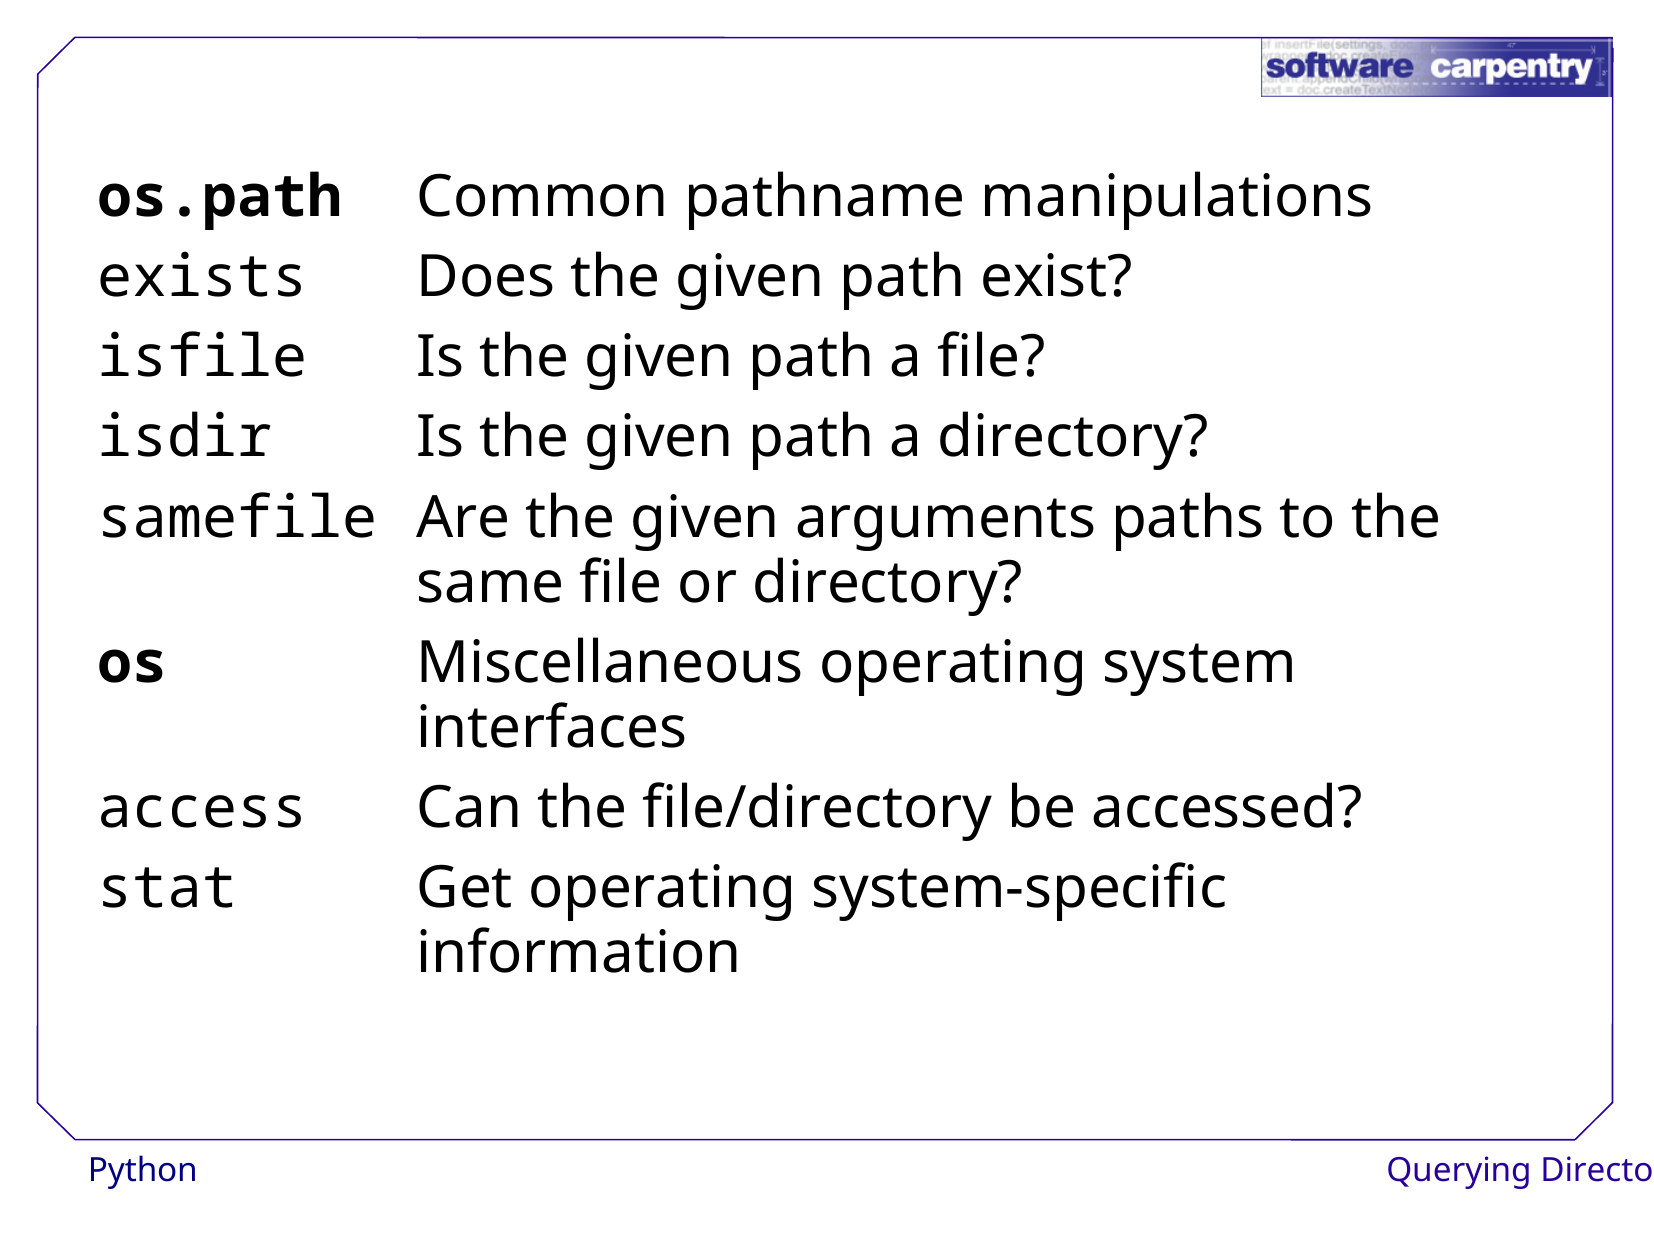

| os.path | Common pathname manipulations |
| --- | --- |
| exists | Does the given path exist? |
| isfile | Is the given path a file? |
| isdir | Is the given path a directory? |
| samefile | Are the given arguments paths to the same file or directory? |
| os | Miscellaneous operating system interfaces |
| access | Can the file/directory be accessed? |
| stat | Get operating system-specific information |